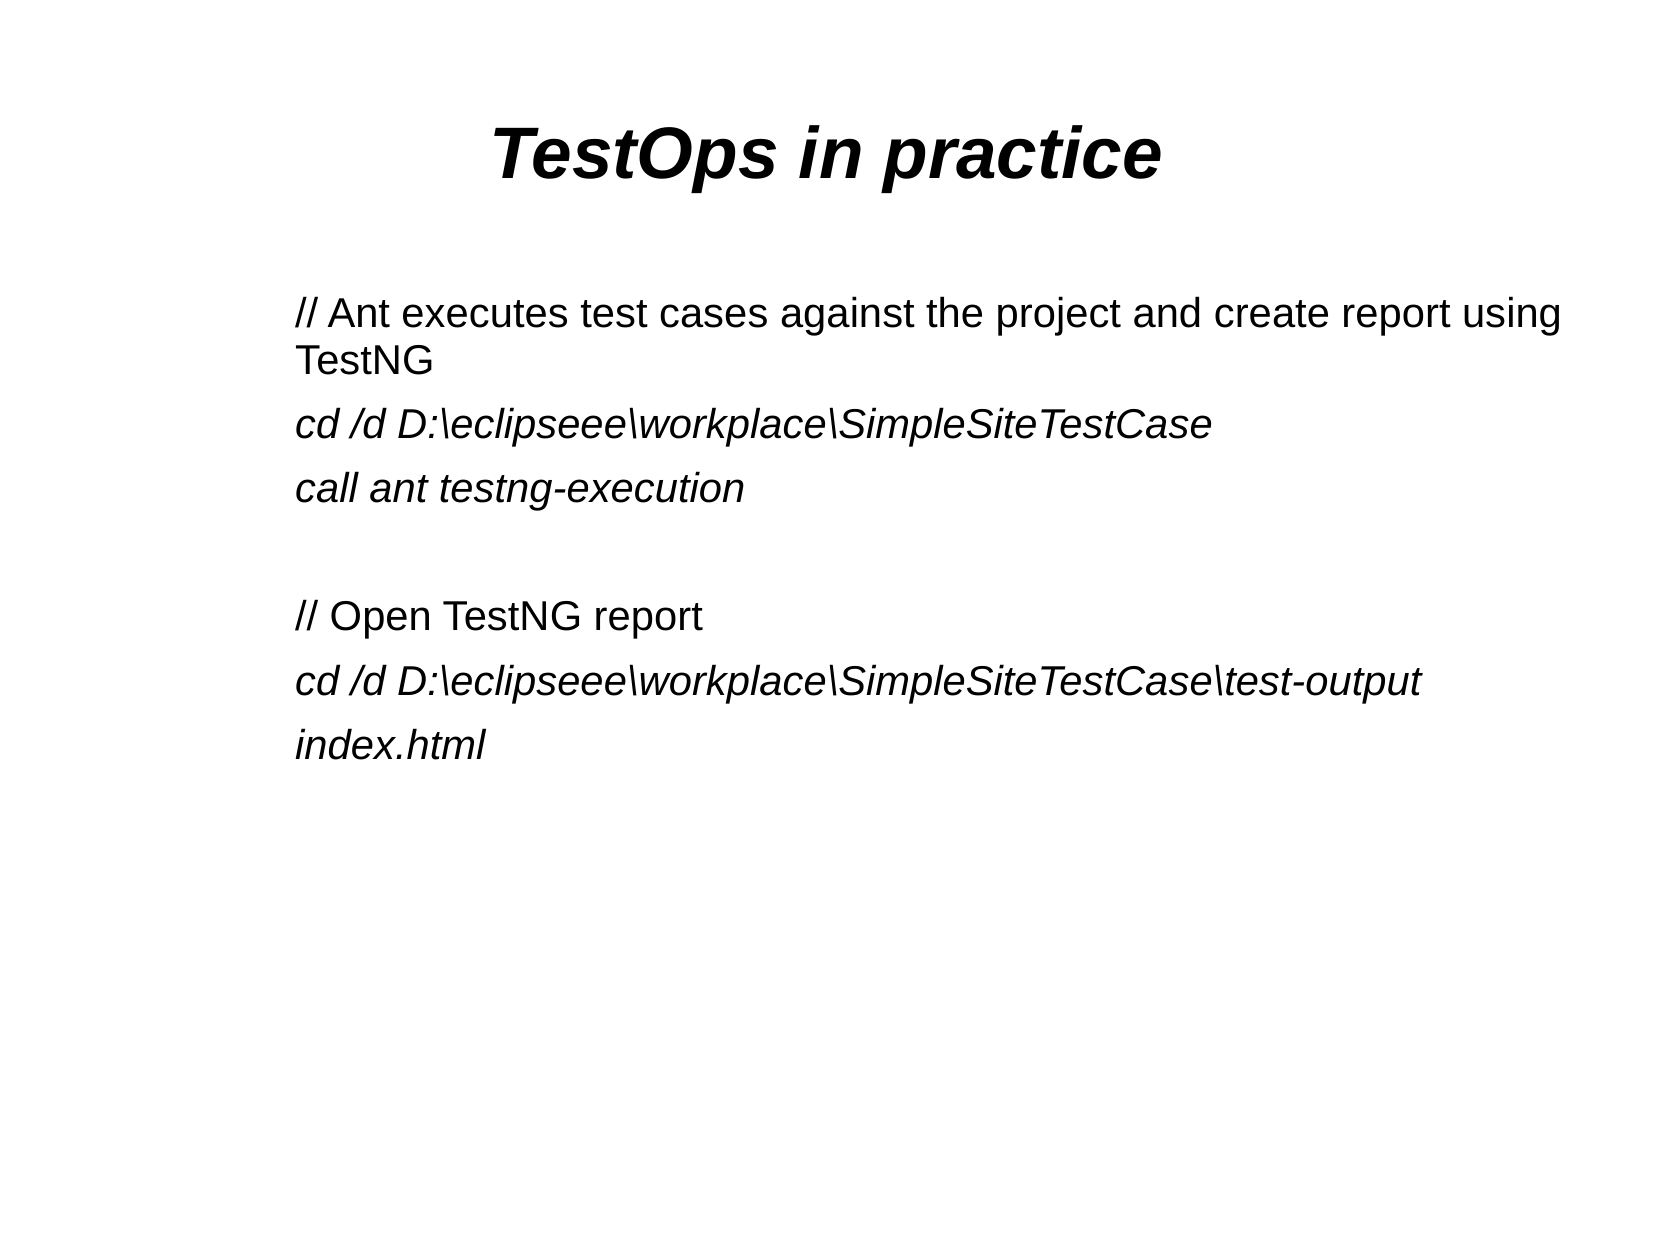

# TestOps in practice
// Ant executes test cases against the project and create report using TestNG
cd /d D:\eclipseee\workplace\SimpleSiteTestCase
call ant testng-execution
// Open TestNG report
cd /d D:\eclipseee\workplace\SimpleSiteTestCase\test-output
index.html